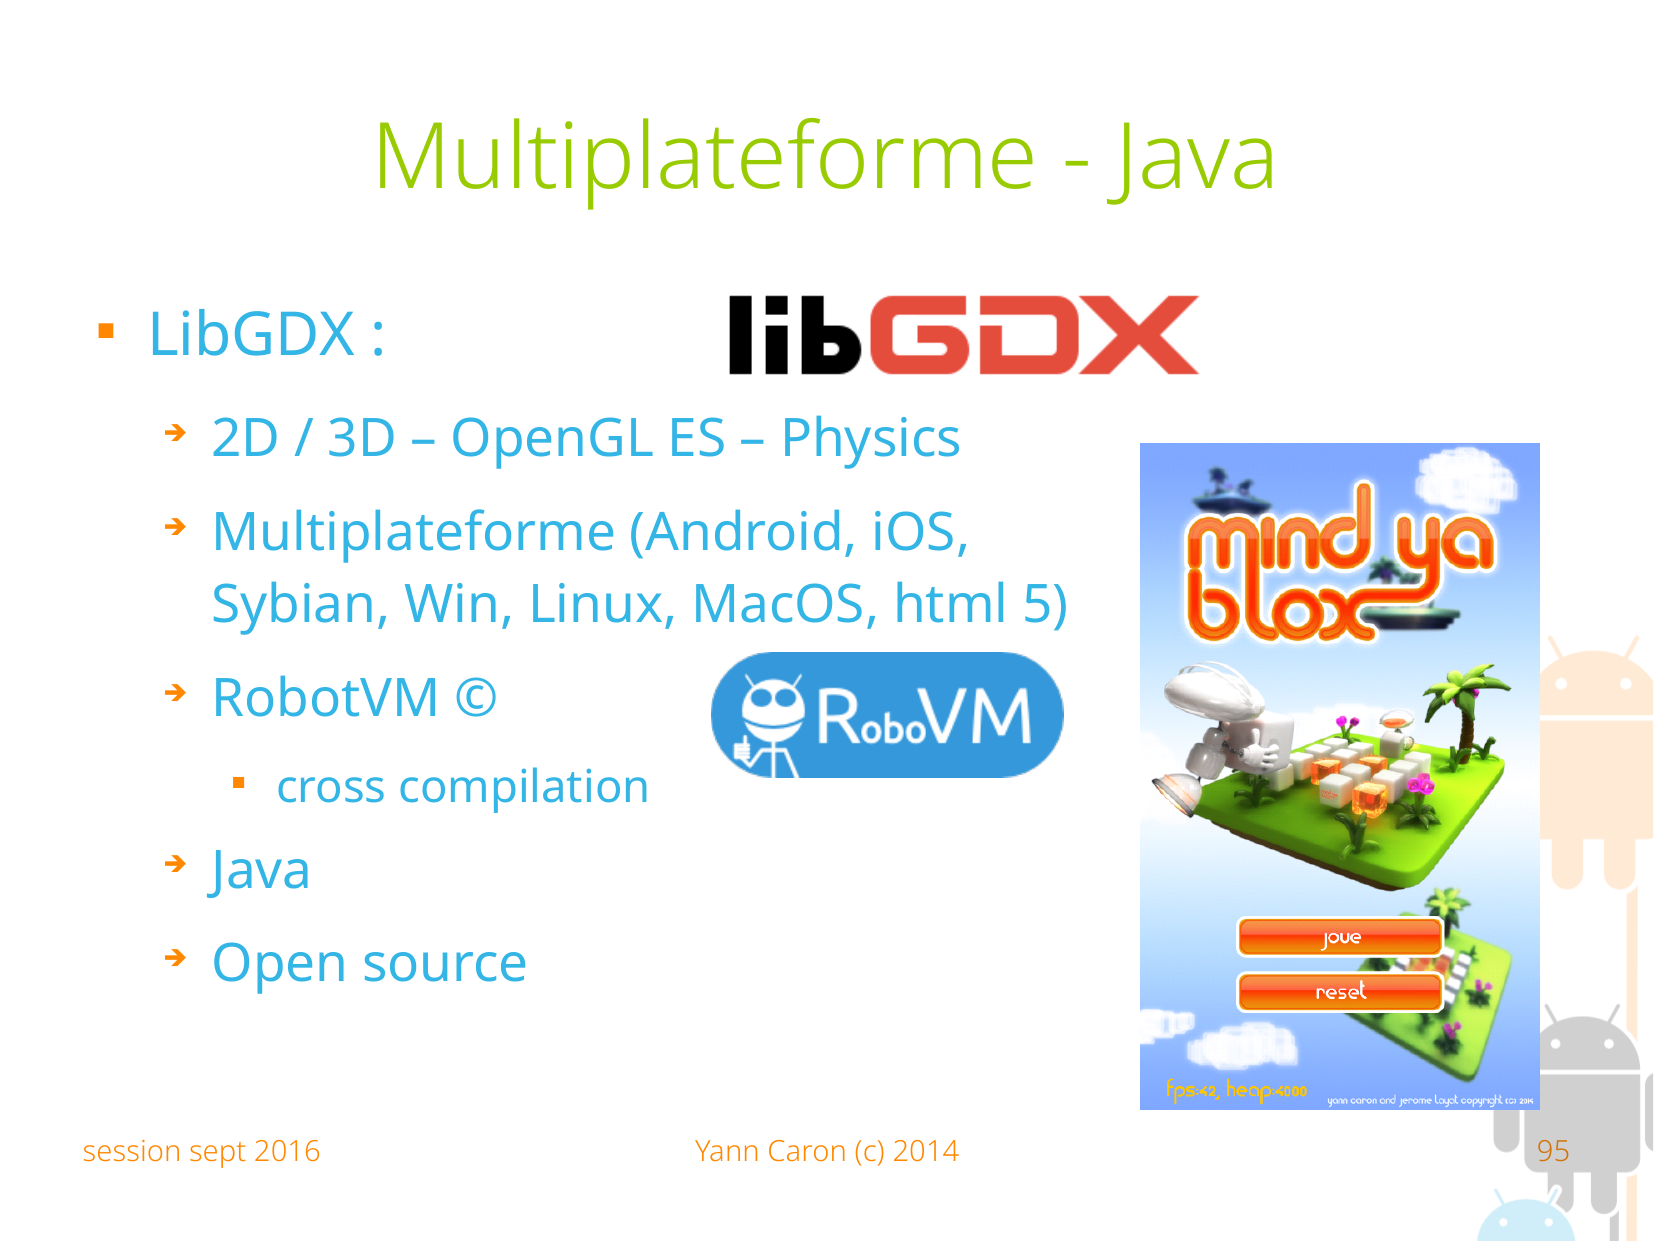

# Multiplateforme - Java
LibGDX :
2D / 3D – OpenGL ES – Physics
Multiplateforme (Android, iOS, Sybian, Win, Linux, MacOS, html 5)
RobotVM ©
cross compilation
Java
Open source
session sept 2016
Yann Caron (c) 2014
95